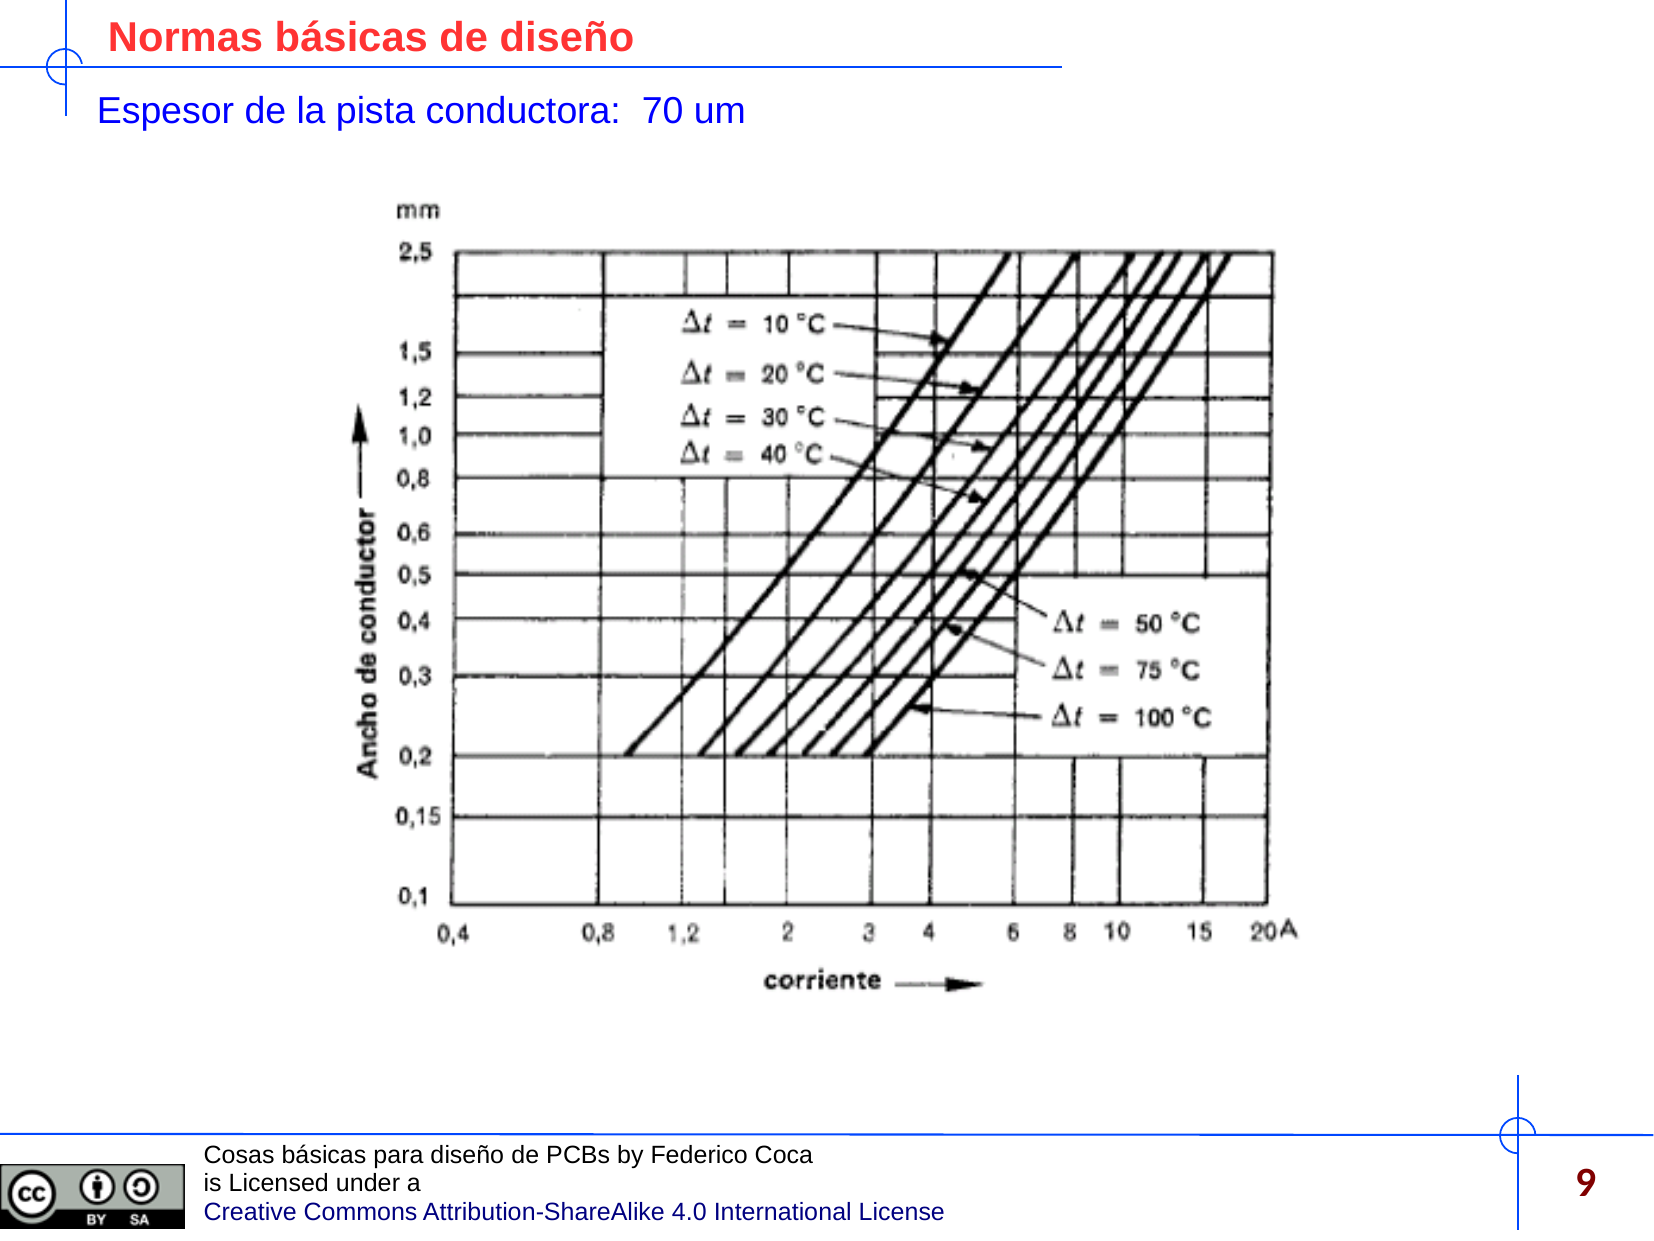

Normas básicas de diseño
Espesor de la pista conductora: 70 um
Cosas básicas para diseño de PCBs by Federico Coca
is Licensed under a Creative Commons Attribution-ShareAlike 4.0 International License